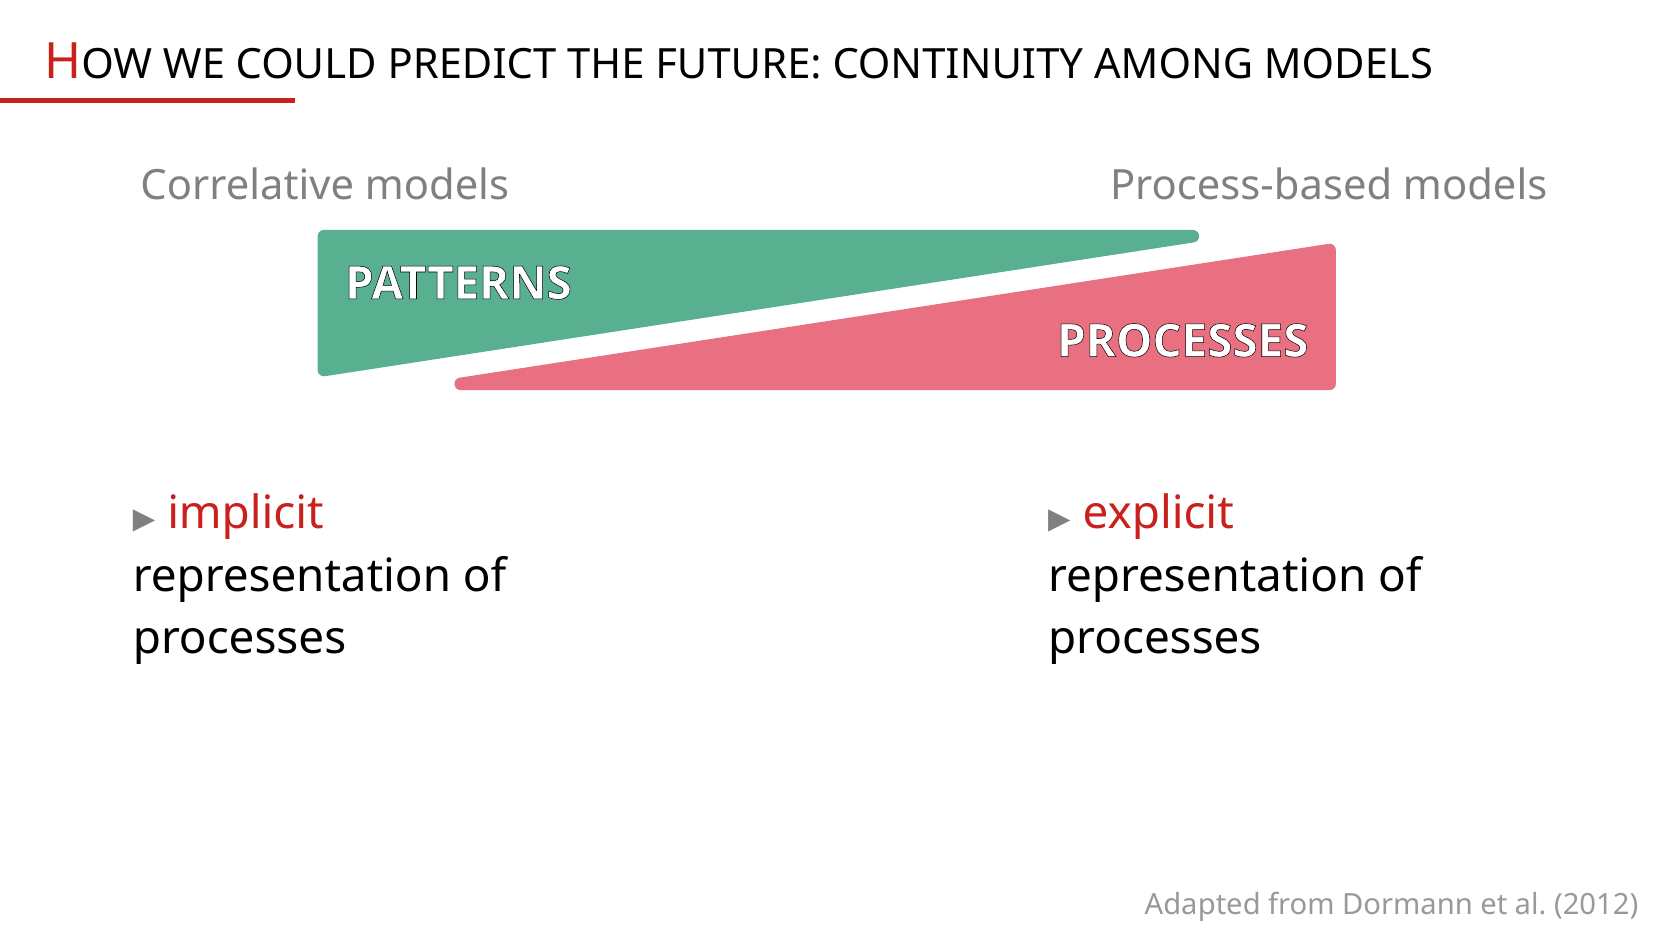

HOW WE COULD PREDICT THE FUTURE: CONTINUITY AMONG MODELS
Correlative models
Process-based models
PATTERNS
PROCESSES
▶ implicit representation of processes
▶ explicit representation of processes
Adapted from Dormann et al. (2012)